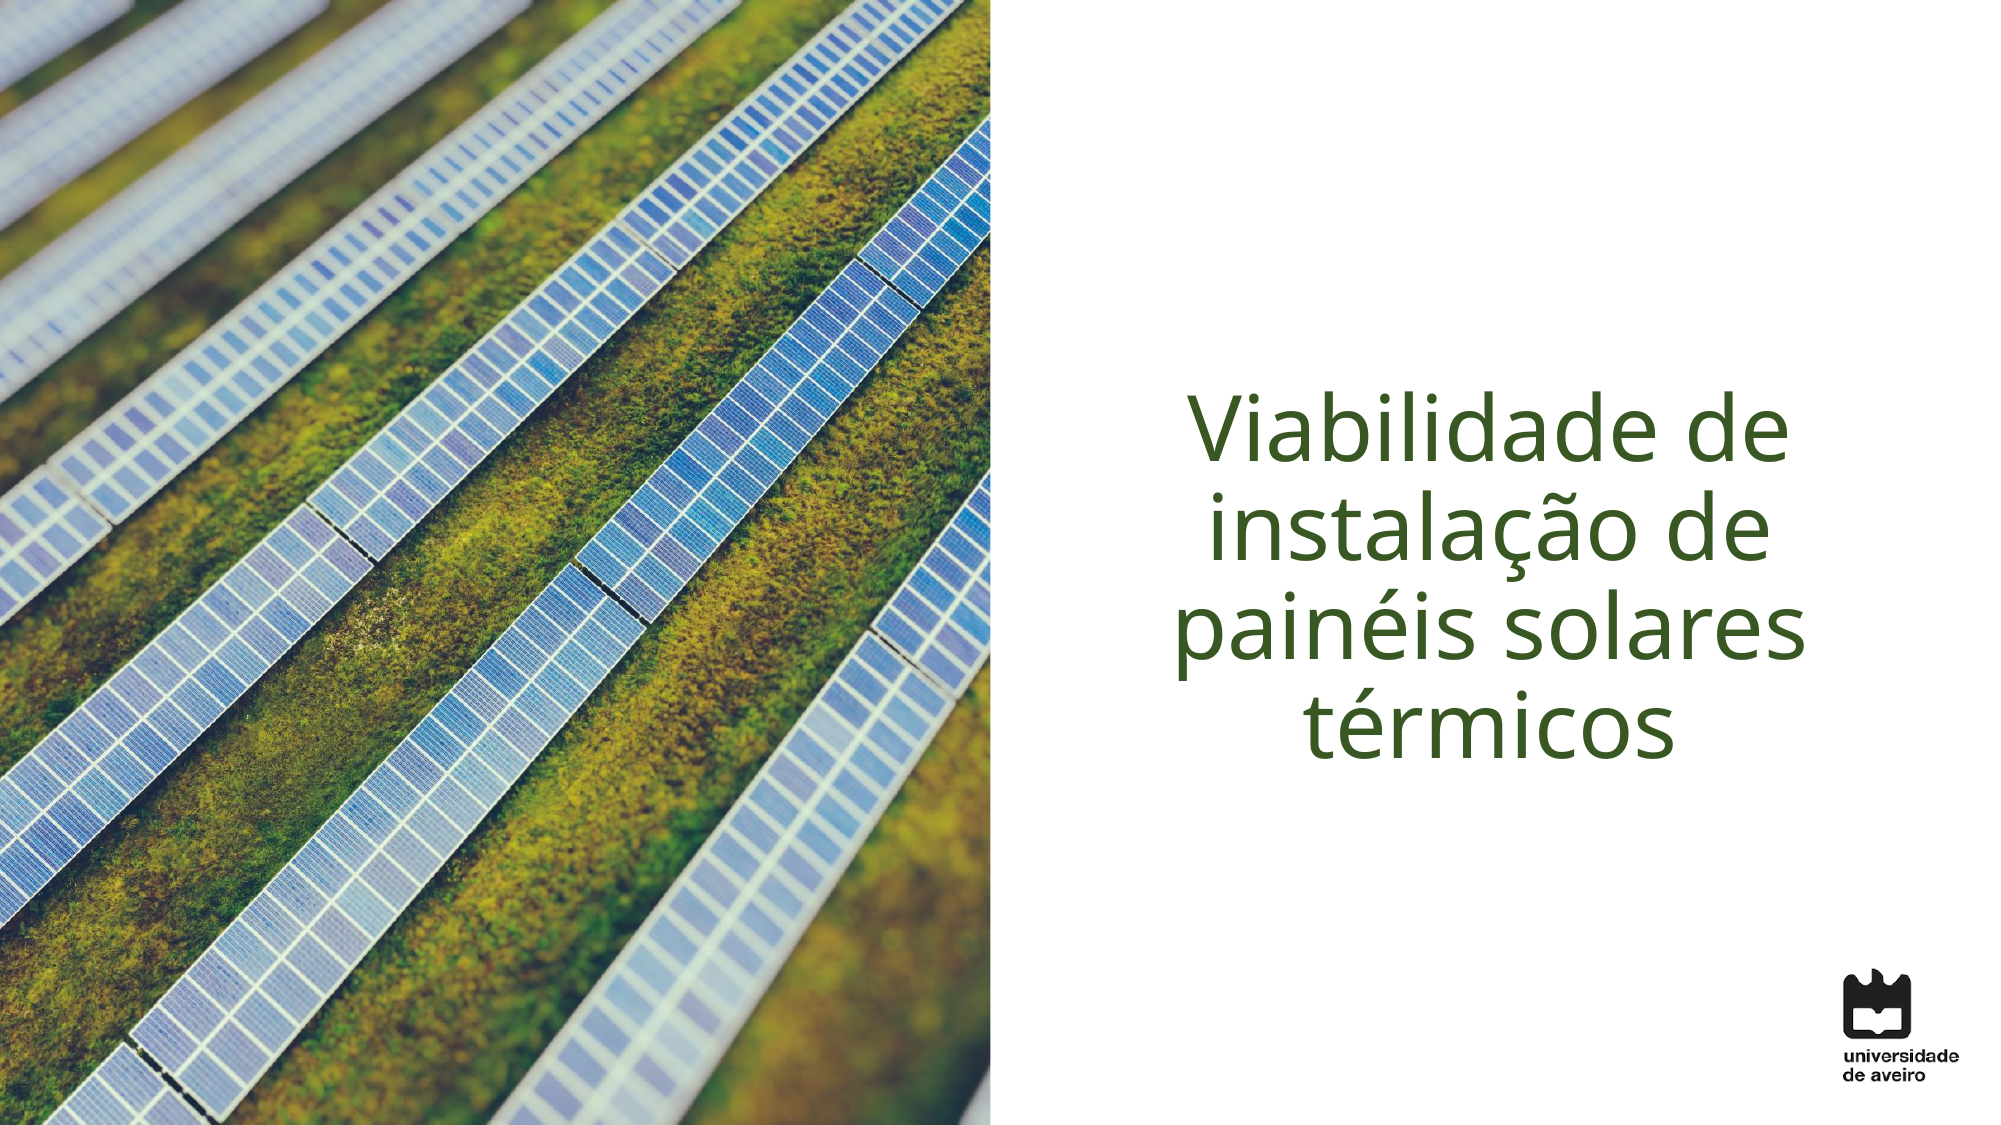

# Viabilidade de instalação de painéis solares térmicos